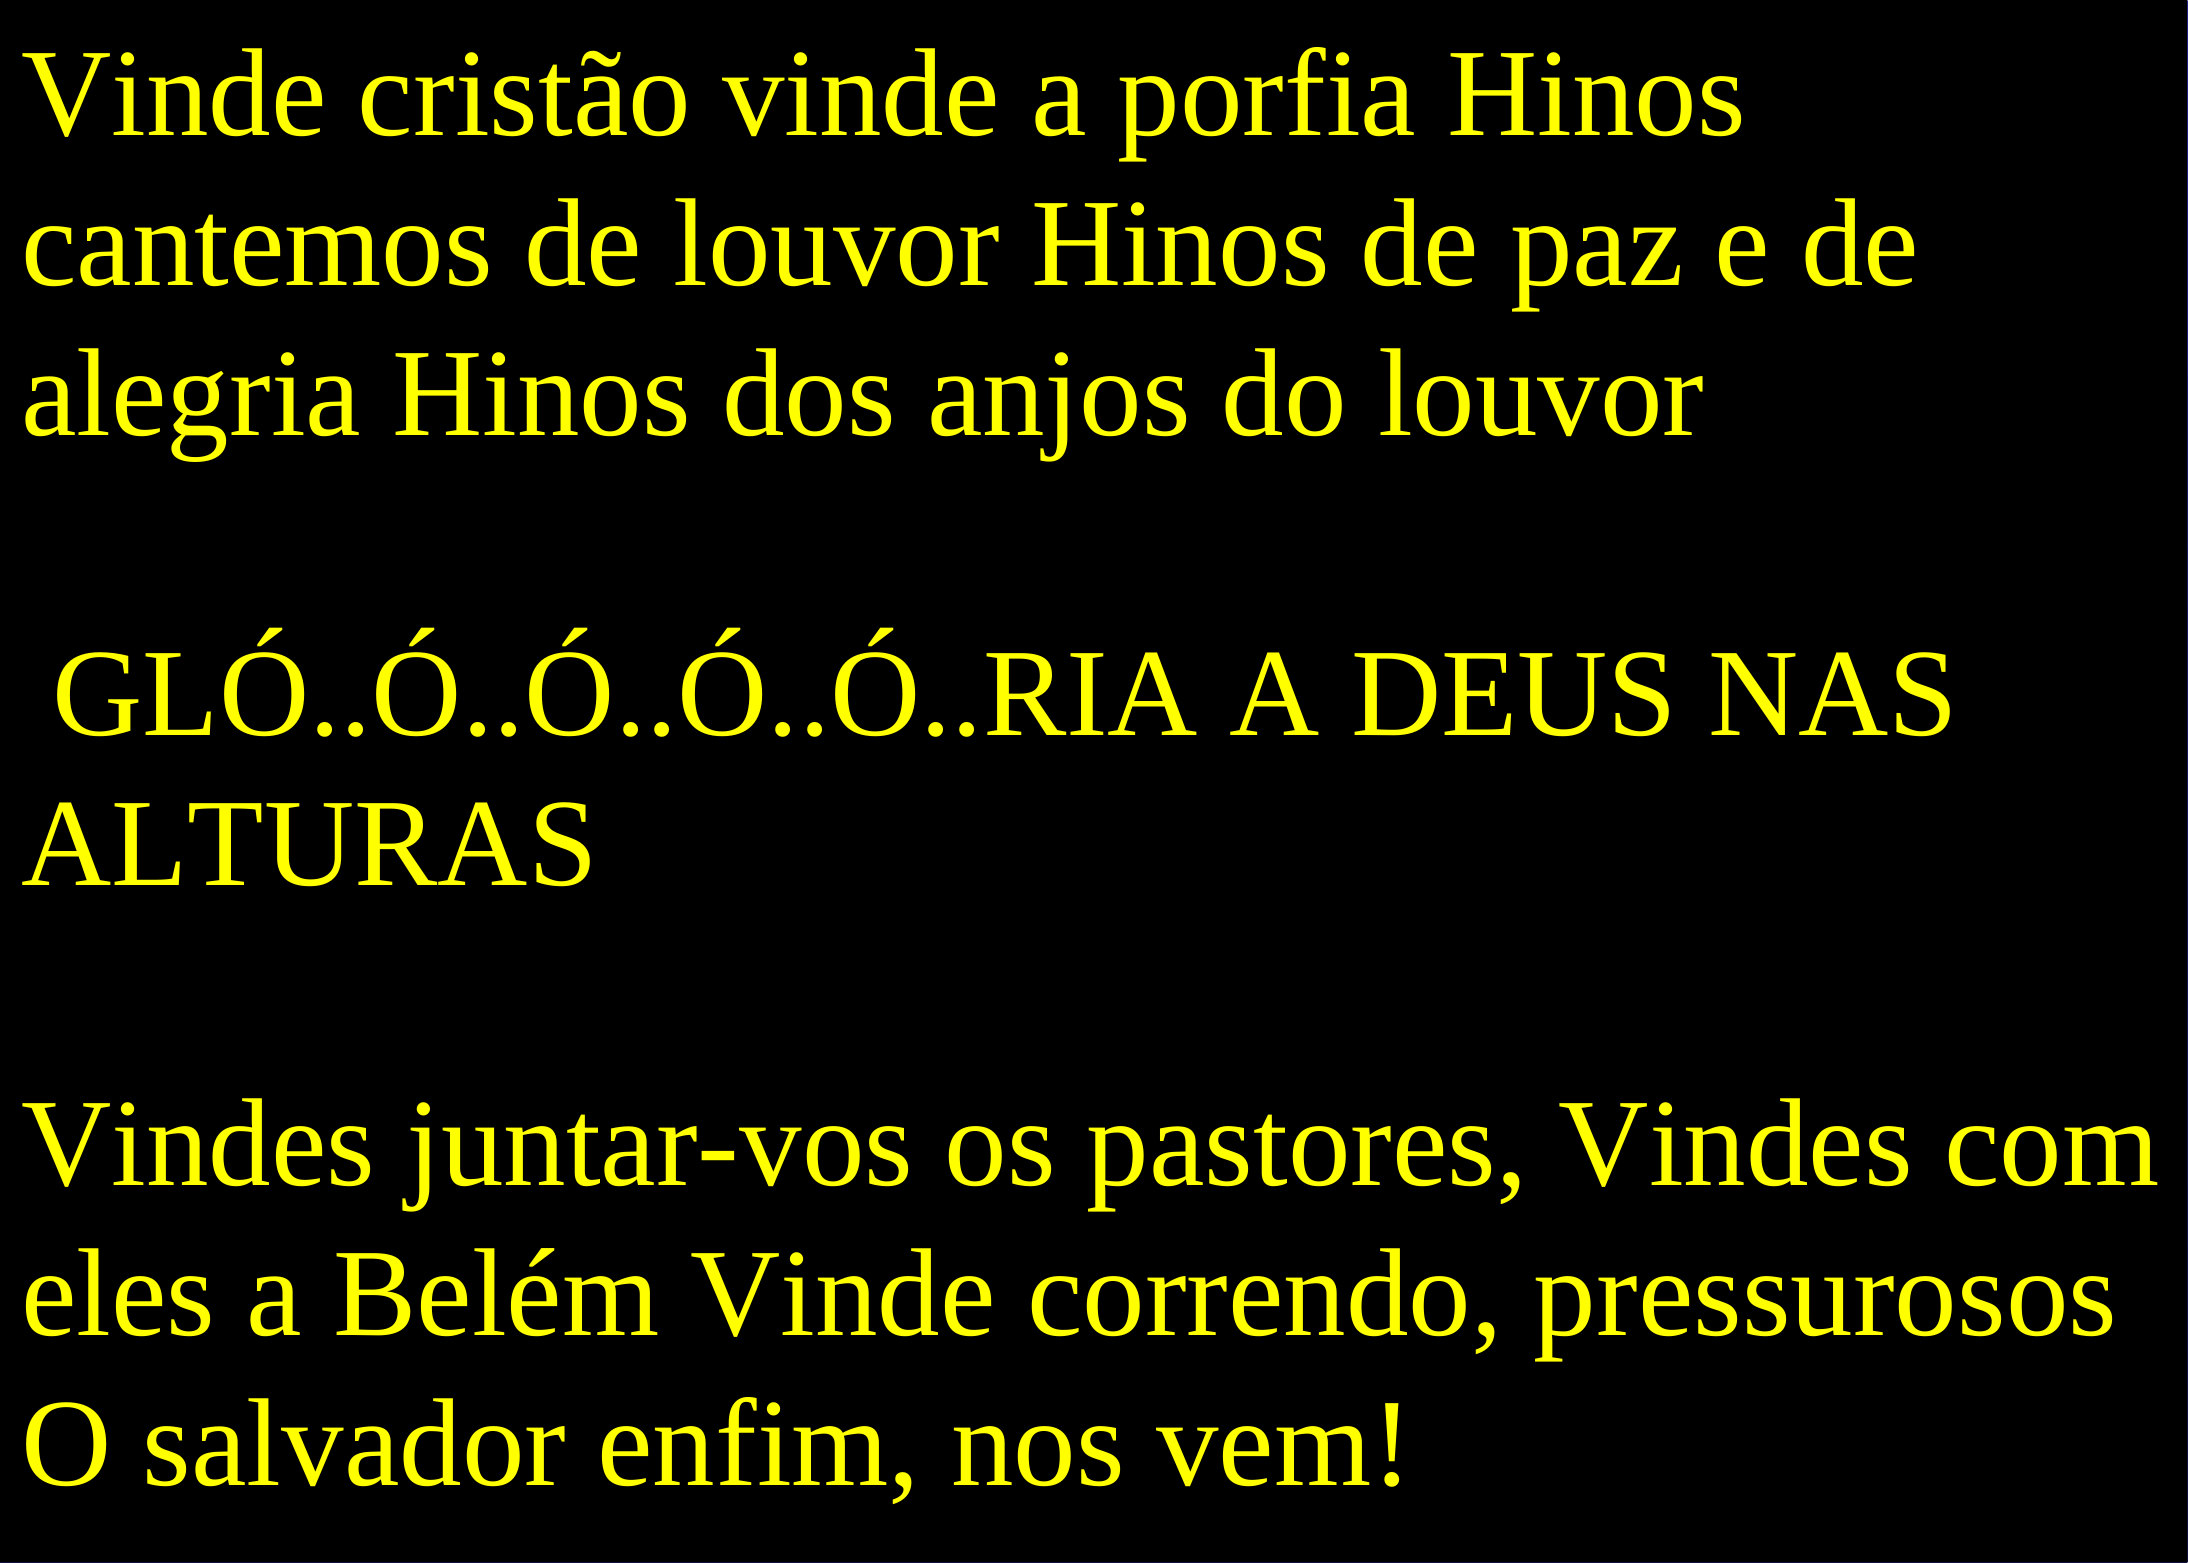

# Vinde cristão vinde a porfia Hinos cantemos de louvor Hinos de paz e de alegria Hinos dos anjos do louvor GLÓ..Ó..Ó..Ó..Ó..RIA A DEUS NAS ALTURAS Vindes juntar-vos os pastores, Vindes com eles a Belém Vinde correndo, pressurosos O salvador enfim, nos vem!